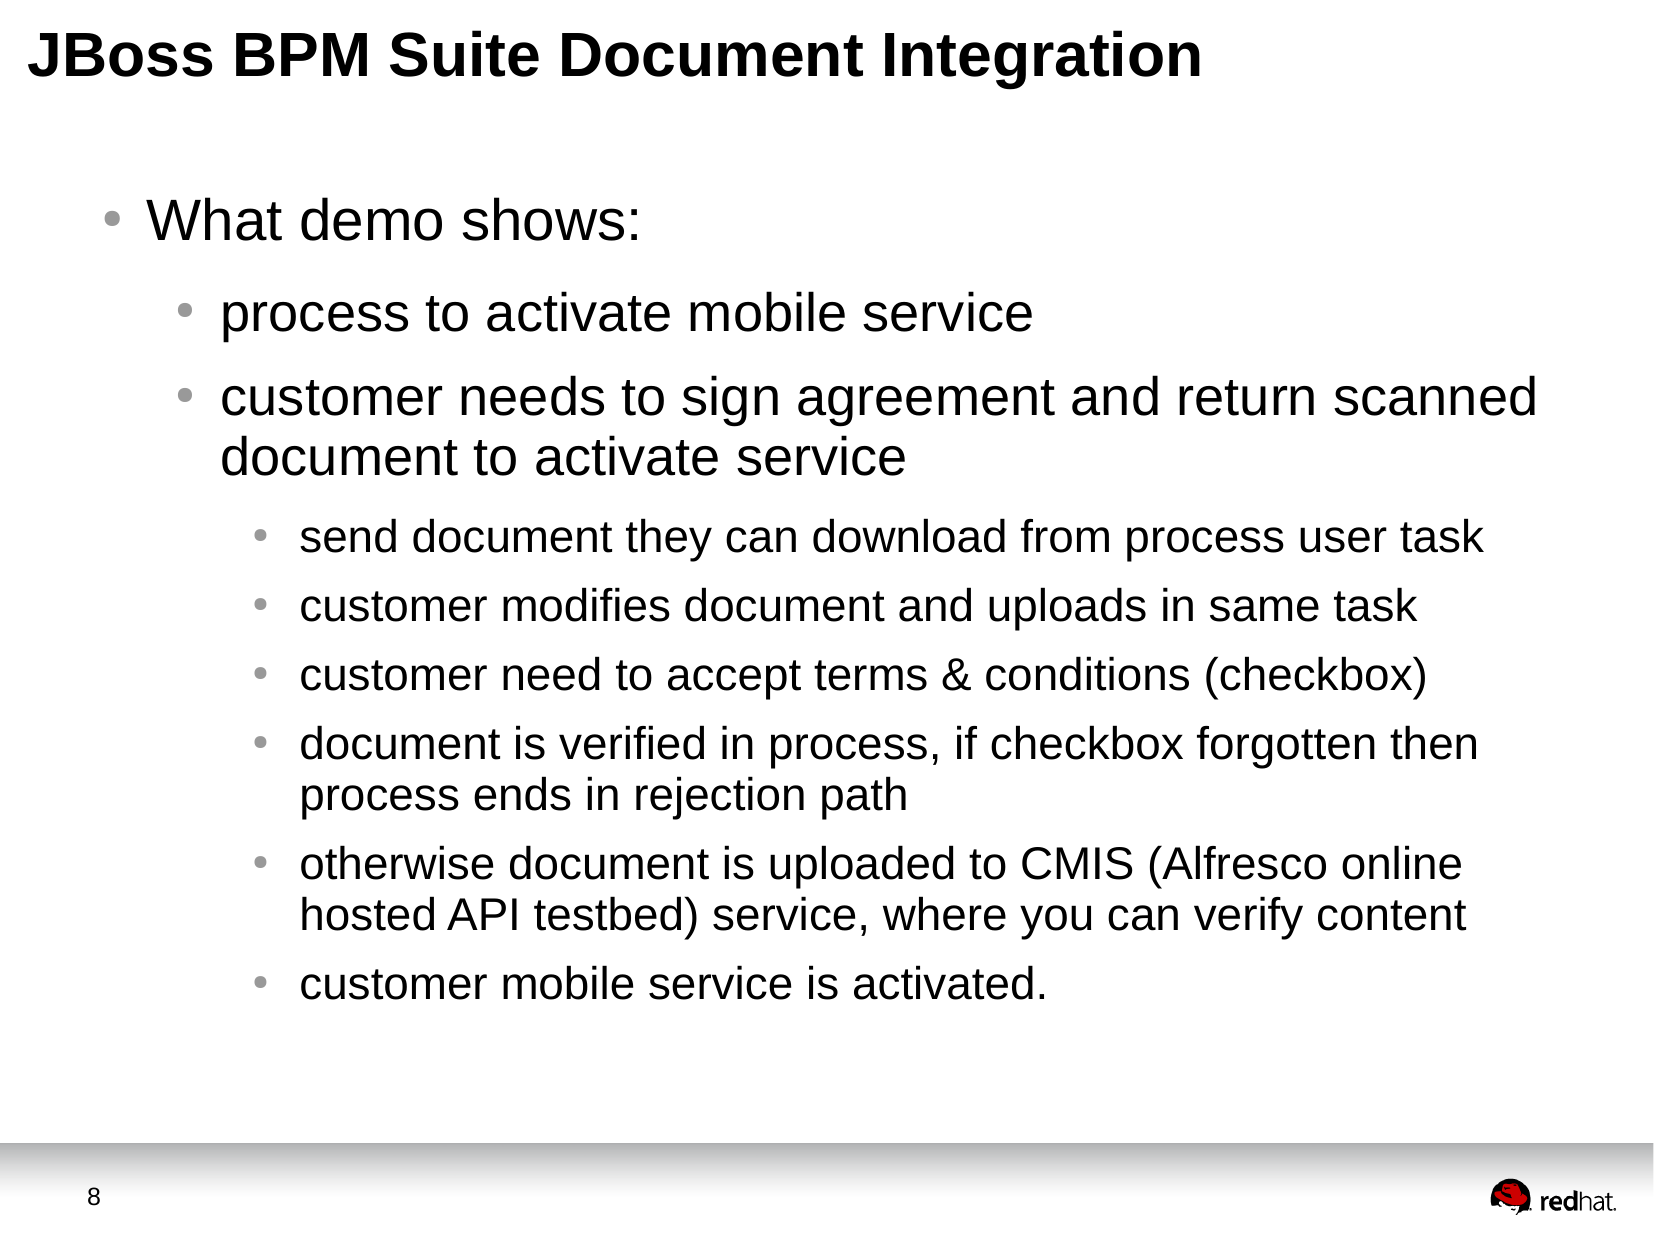

# JBoss BPM Suite Document Integration
What demo shows:
process to activate mobile service
customer needs to sign agreement and return scanned document to activate service
send document they can download from process user task
customer modifies document and uploads in same task
customer need to accept terms & conditions (checkbox)
document is verified in process, if checkbox forgotten then process ends in rejection path
otherwise document is uploaded to CMIS (Alfresco online hosted API testbed) service, where you can verify content
customer mobile service is activated.